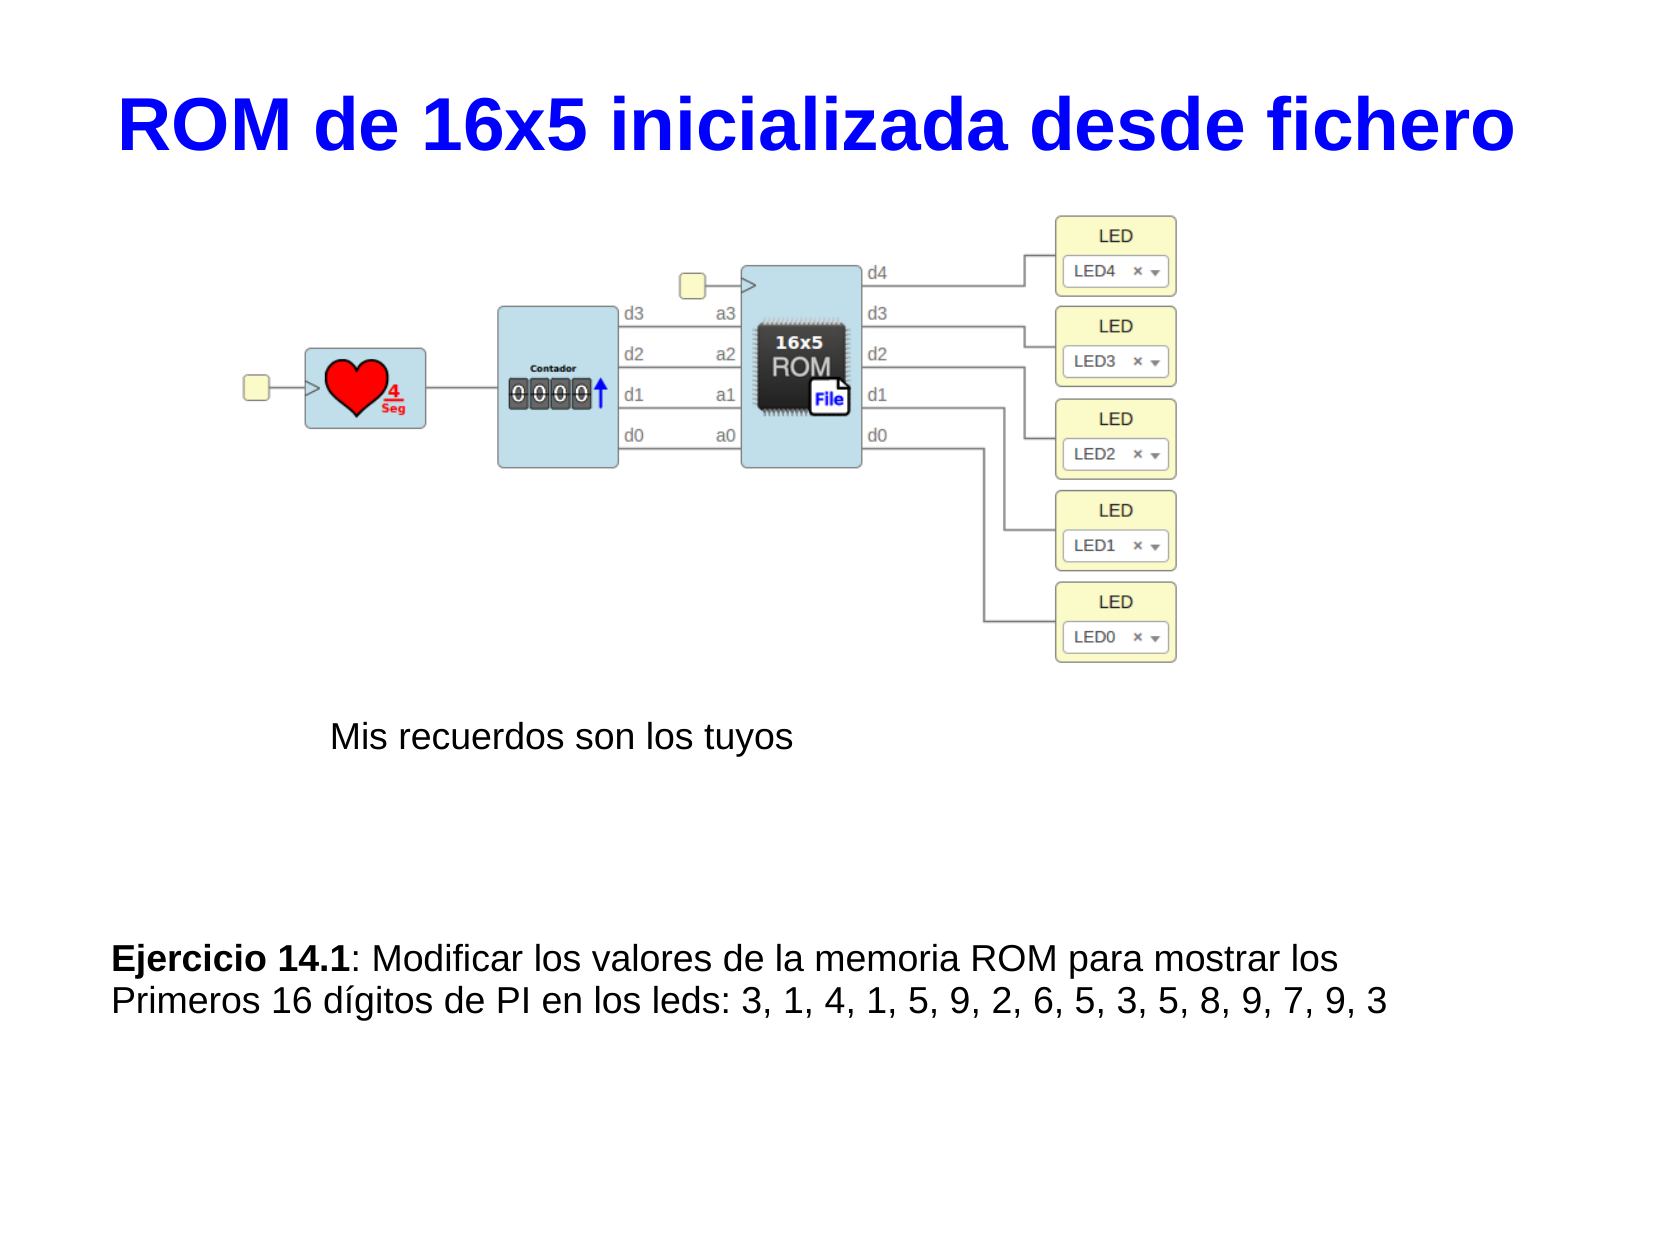

ROM de 16x5 inicializada desde fichero
Mis recuerdos son los tuyos
Ejercicio 14.1: Modificar los valores de la memoria ROM para mostrar los
Primeros 16 dígitos de PI en los leds: 3, 1, 4, 1, 5, 9, 2, 6, 5, 3, 5, 8, 9, 7, 9, 3